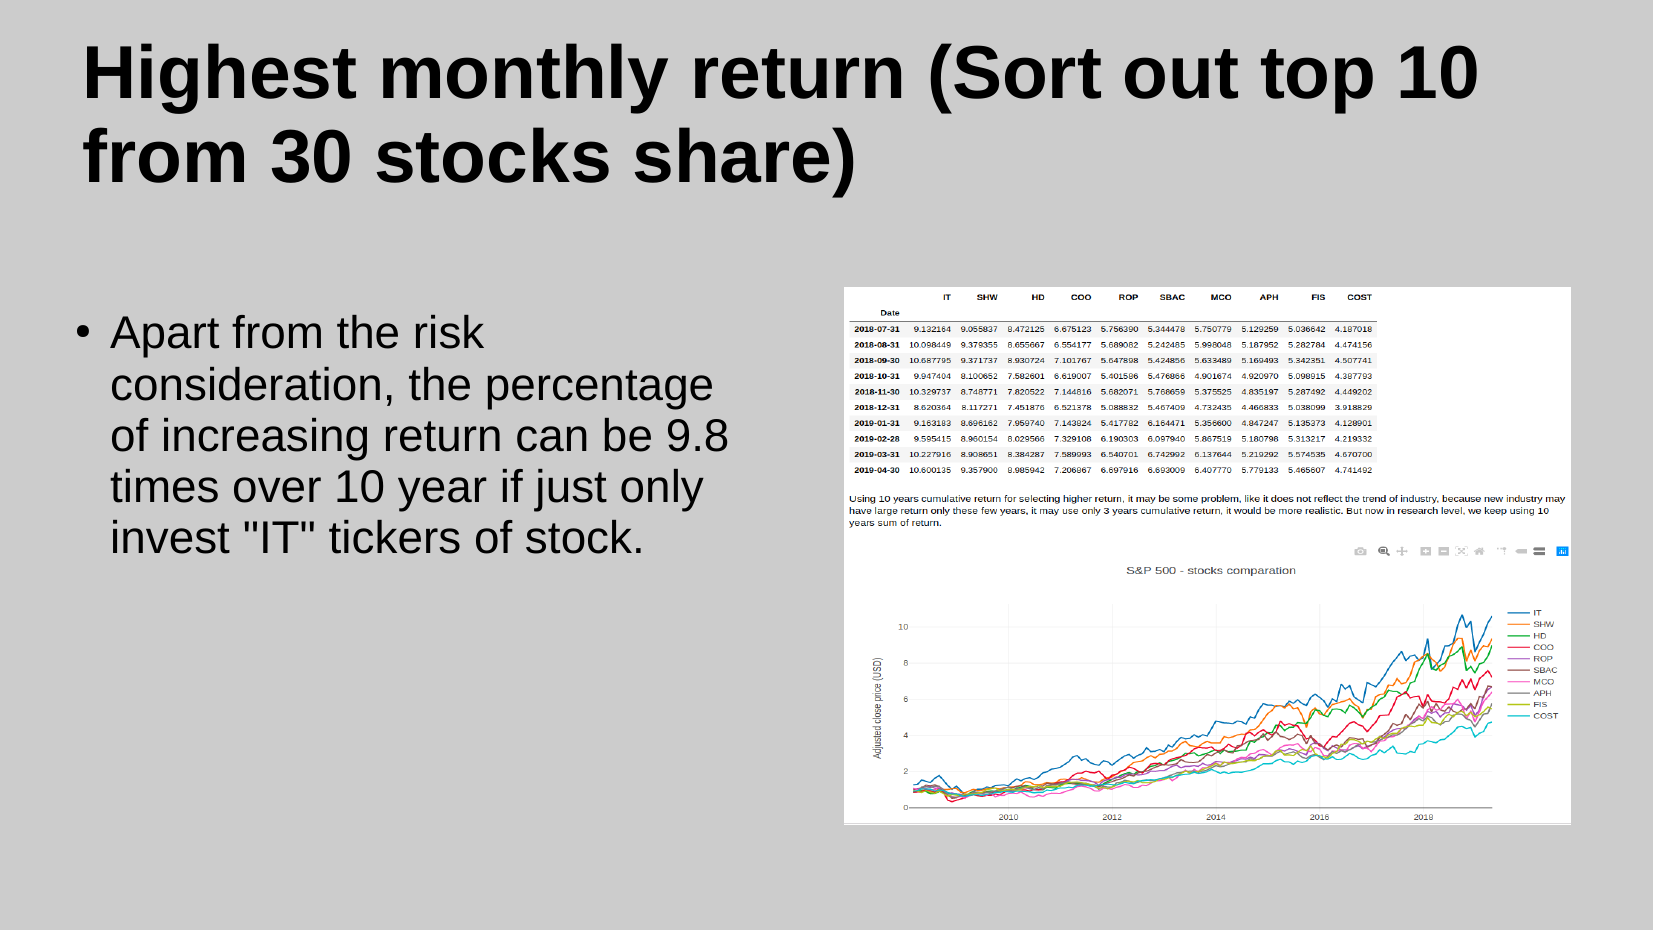

# Highest monthly return (Sort out top 10 from 30 stocks share)
Apart from the risk consideration, the percentage of increasing return can be 9.8 times over 10 year if just only invest "IT" tickers of stock.